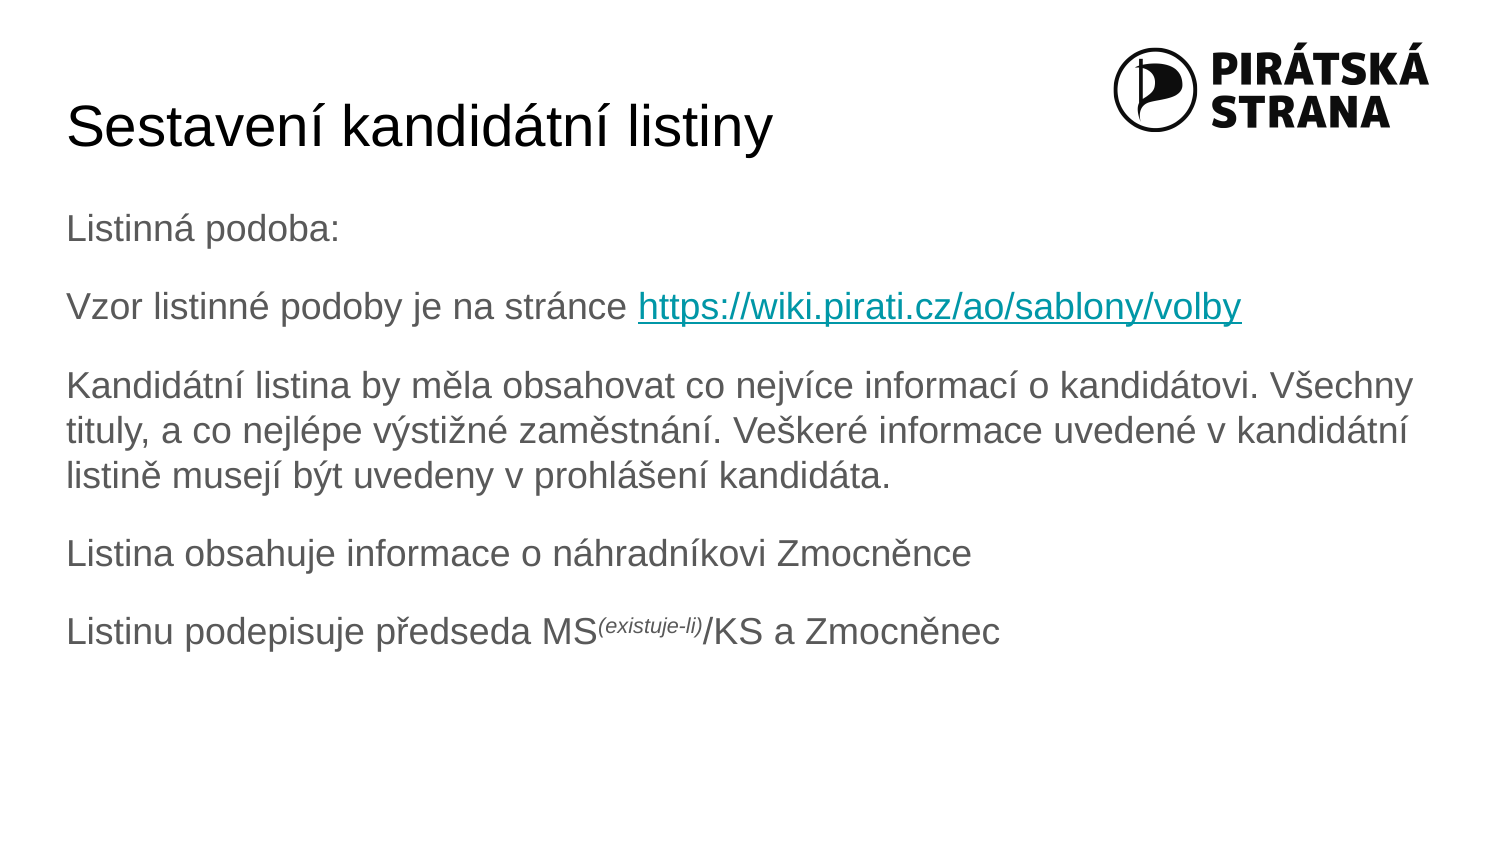

# Sestavení kandidátní listiny
Listinná podoba:
Vzor listinné podoby je na stránce https://wiki.pirati.cz/ao/sablony/volby
Kandidátní listina by měla obsahovat co nejvíce informací o kandidátovi. Všechny tituly, a co nejlépe výstižné zaměstnání. Veškeré informace uvedené v kandidátní listině musejí být uvedeny v prohlášení kandidáta.
Listina obsahuje informace o náhradníkovi Zmocněnce
Listinu podepisuje předseda MS(existuje-li)/KS a Zmocněnec